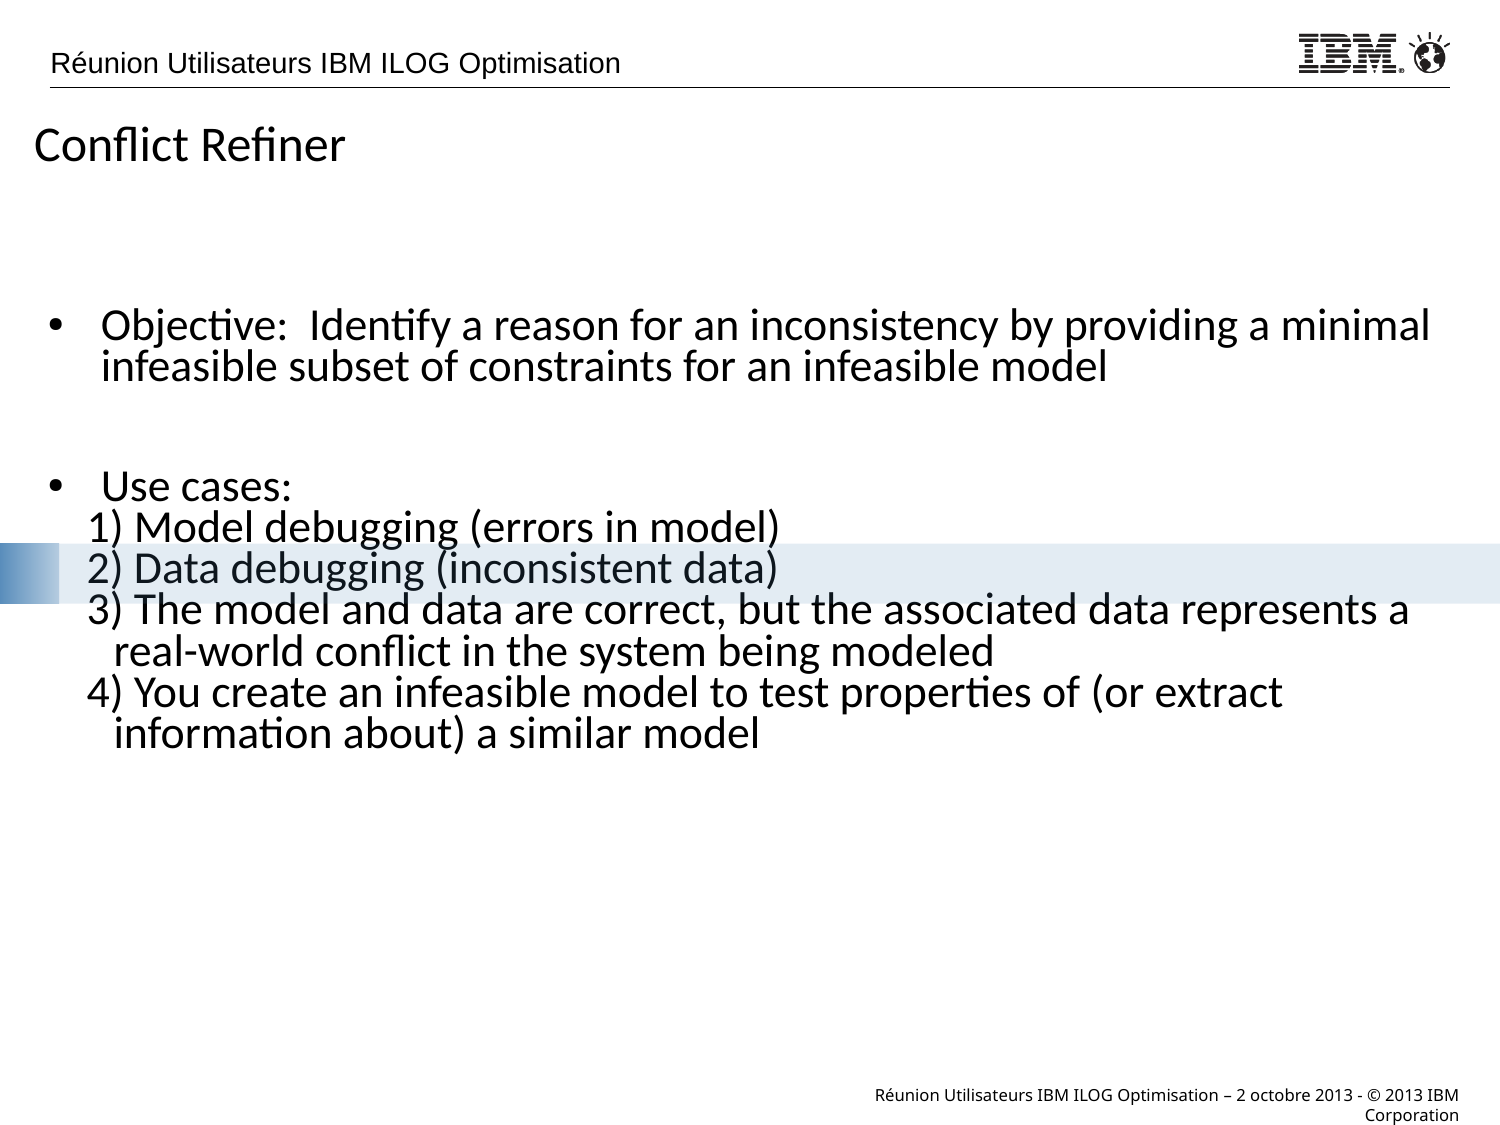

# Conflict Refiner
Objective: Identify a reason for an inconsistency by providing a minimal infeasible subset of constraints for an infeasible model
Use cases:
 Model debugging (errors in model)
 Data debugging (inconsistent data)
 The model and data are correct, but the associated data represents a real-world conflict in the system being modeled
 You create an infeasible model to test properties of (or extract information about) a similar model